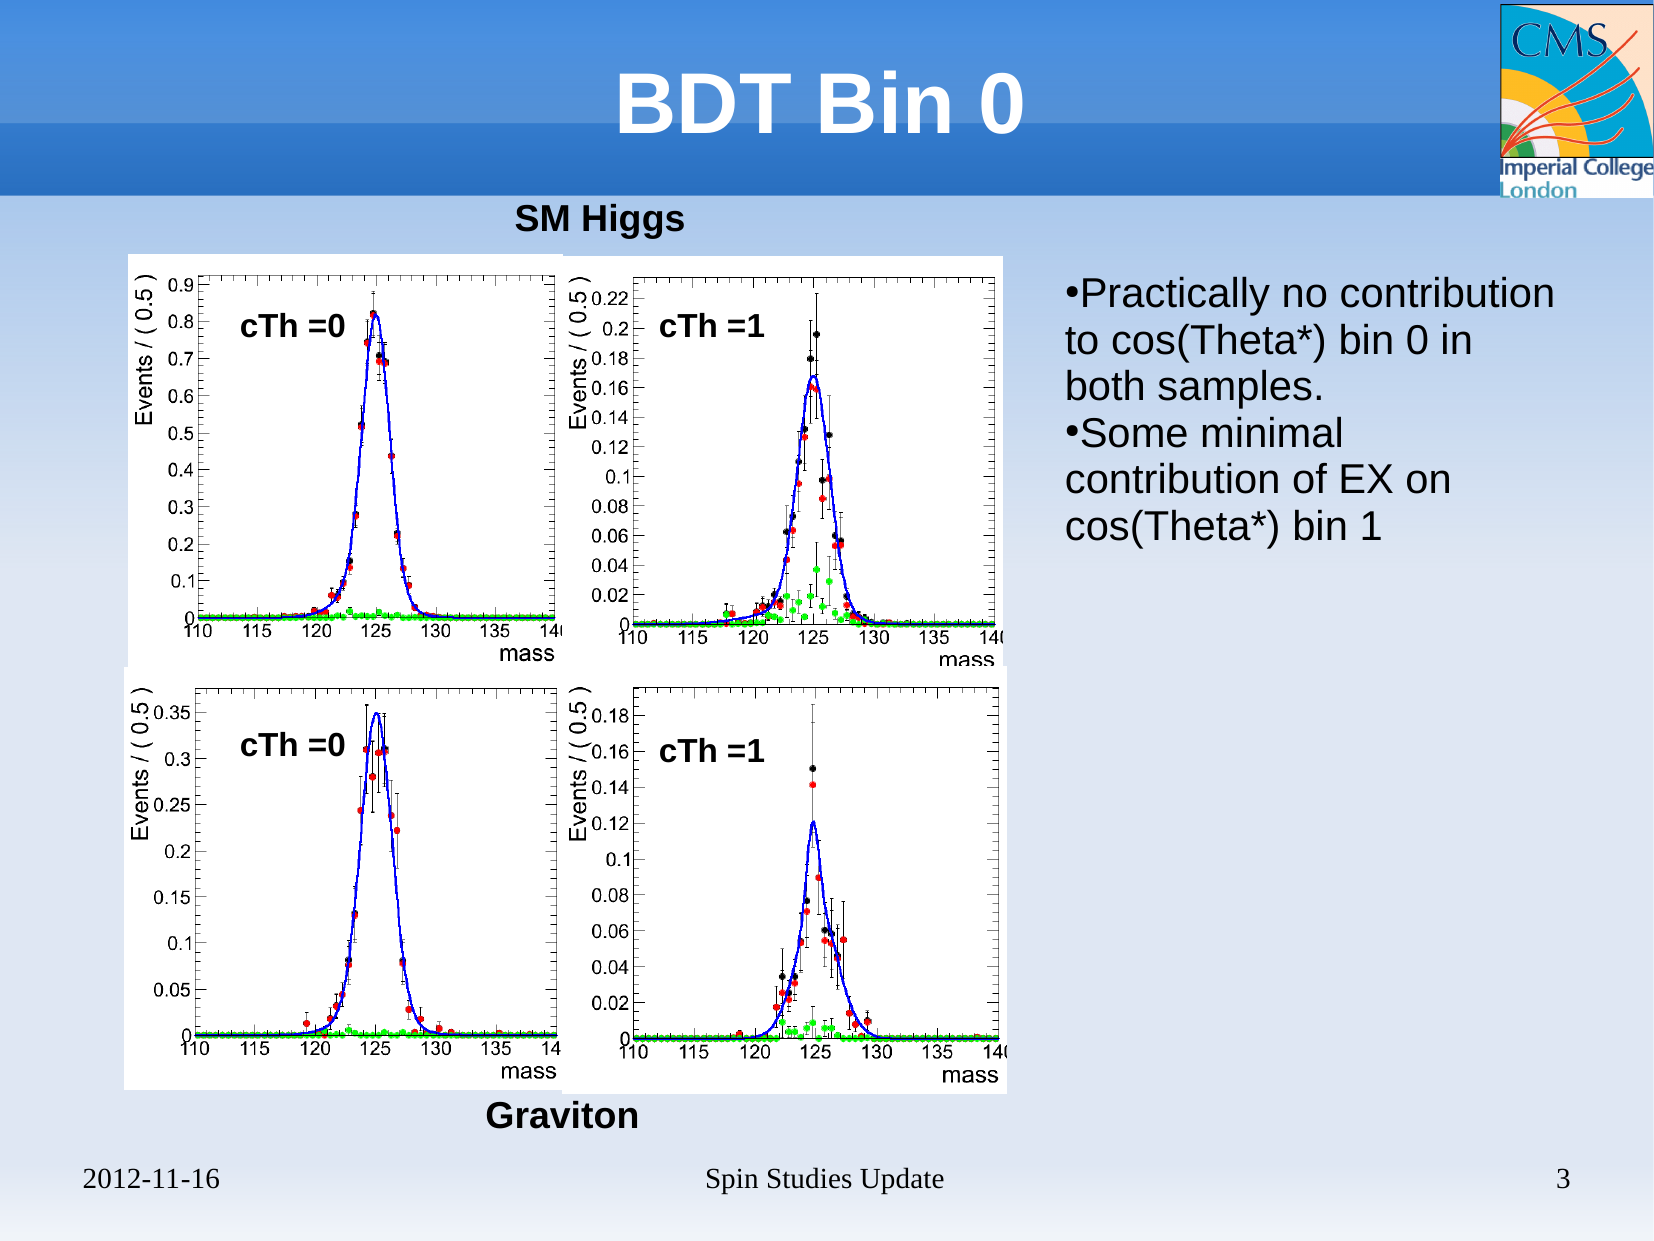

# BDT Bin 0
SM Higgs
Practically no contribution to cos(Theta*) bin 0 in both samples.
Some minimal contribution of EX on cos(Theta*) bin 1
cTh =0
cTh =1
cTh =0
cTh =1
Graviton
2012-11-16
Spin Studies Update
3